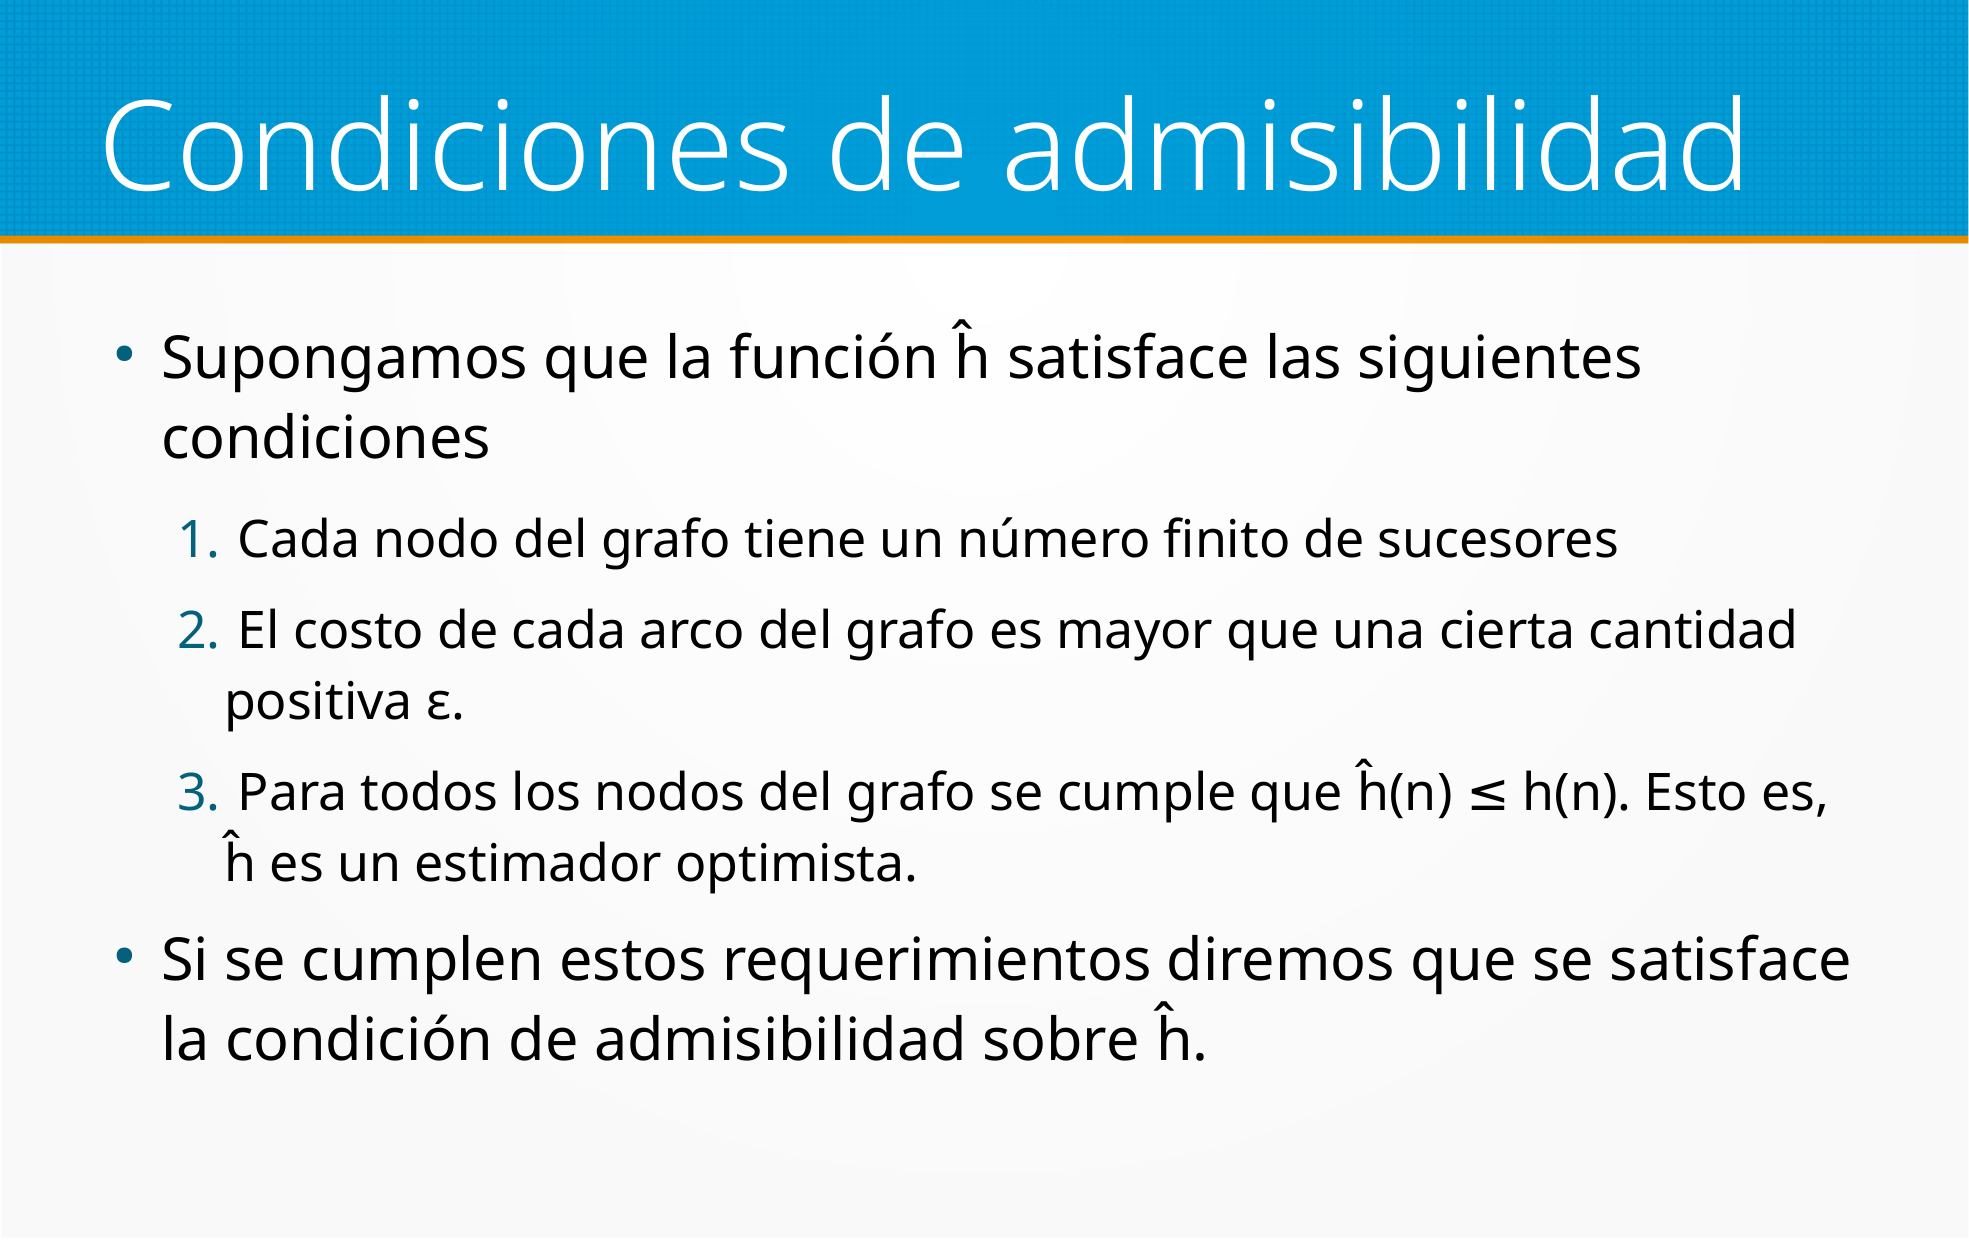

# Condiciones de admisibilidad
Supongamos que la función ĥ satisface las siguientes condiciones
 Cada nodo del grafo tiene un número finito de sucesores
 El costo de cada arco del grafo es mayor que una cierta cantidad positiva ε.
 Para todos los nodos del grafo se cumple que ĥ(n) ≤ h(n). Esto es, ĥ es un estimador optimista.
Si se cumplen estos requerimientos diremos que se satisface la condición de admisibilidad sobre ĥ.